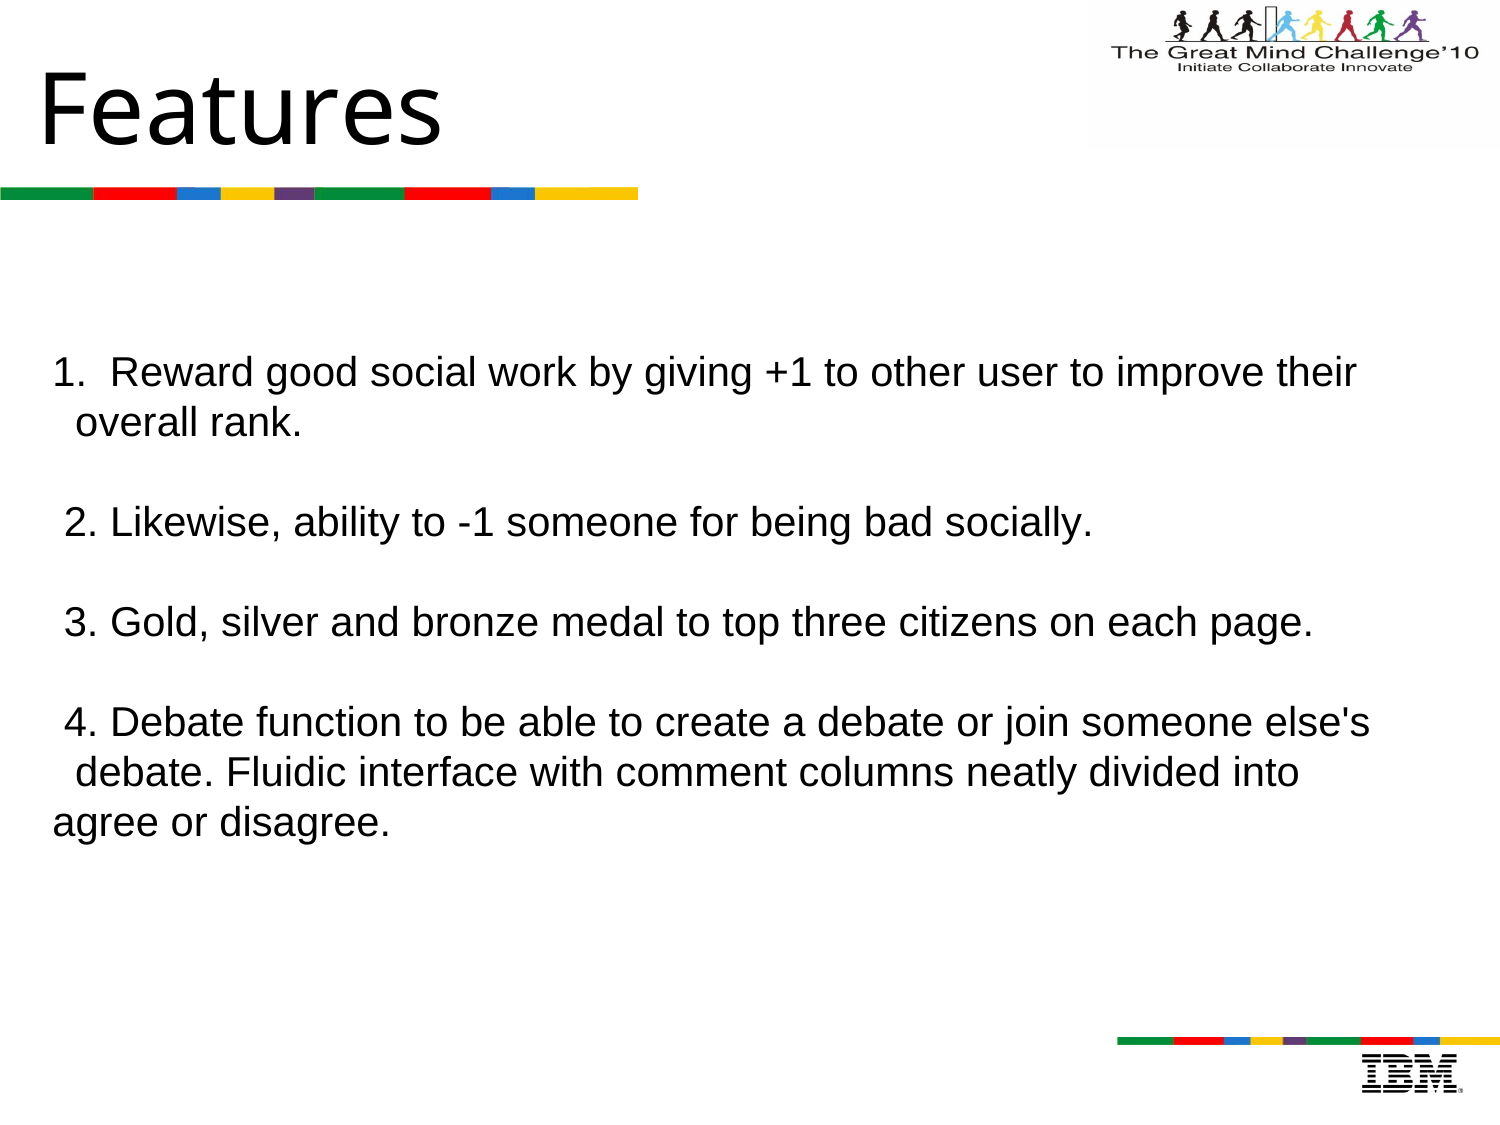

Features
1. Reward good social work by giving +1 to other user to improve their overall rank.
 2. Likewise, ability to -1 someone for being bad socially.
 3. Gold, silver and bronze medal to top three citizens on each page.
 4. Debate function to be able to create a debate or join someone else's debate. Fluidic interface with comment columns neatly divided into agree or disagree.